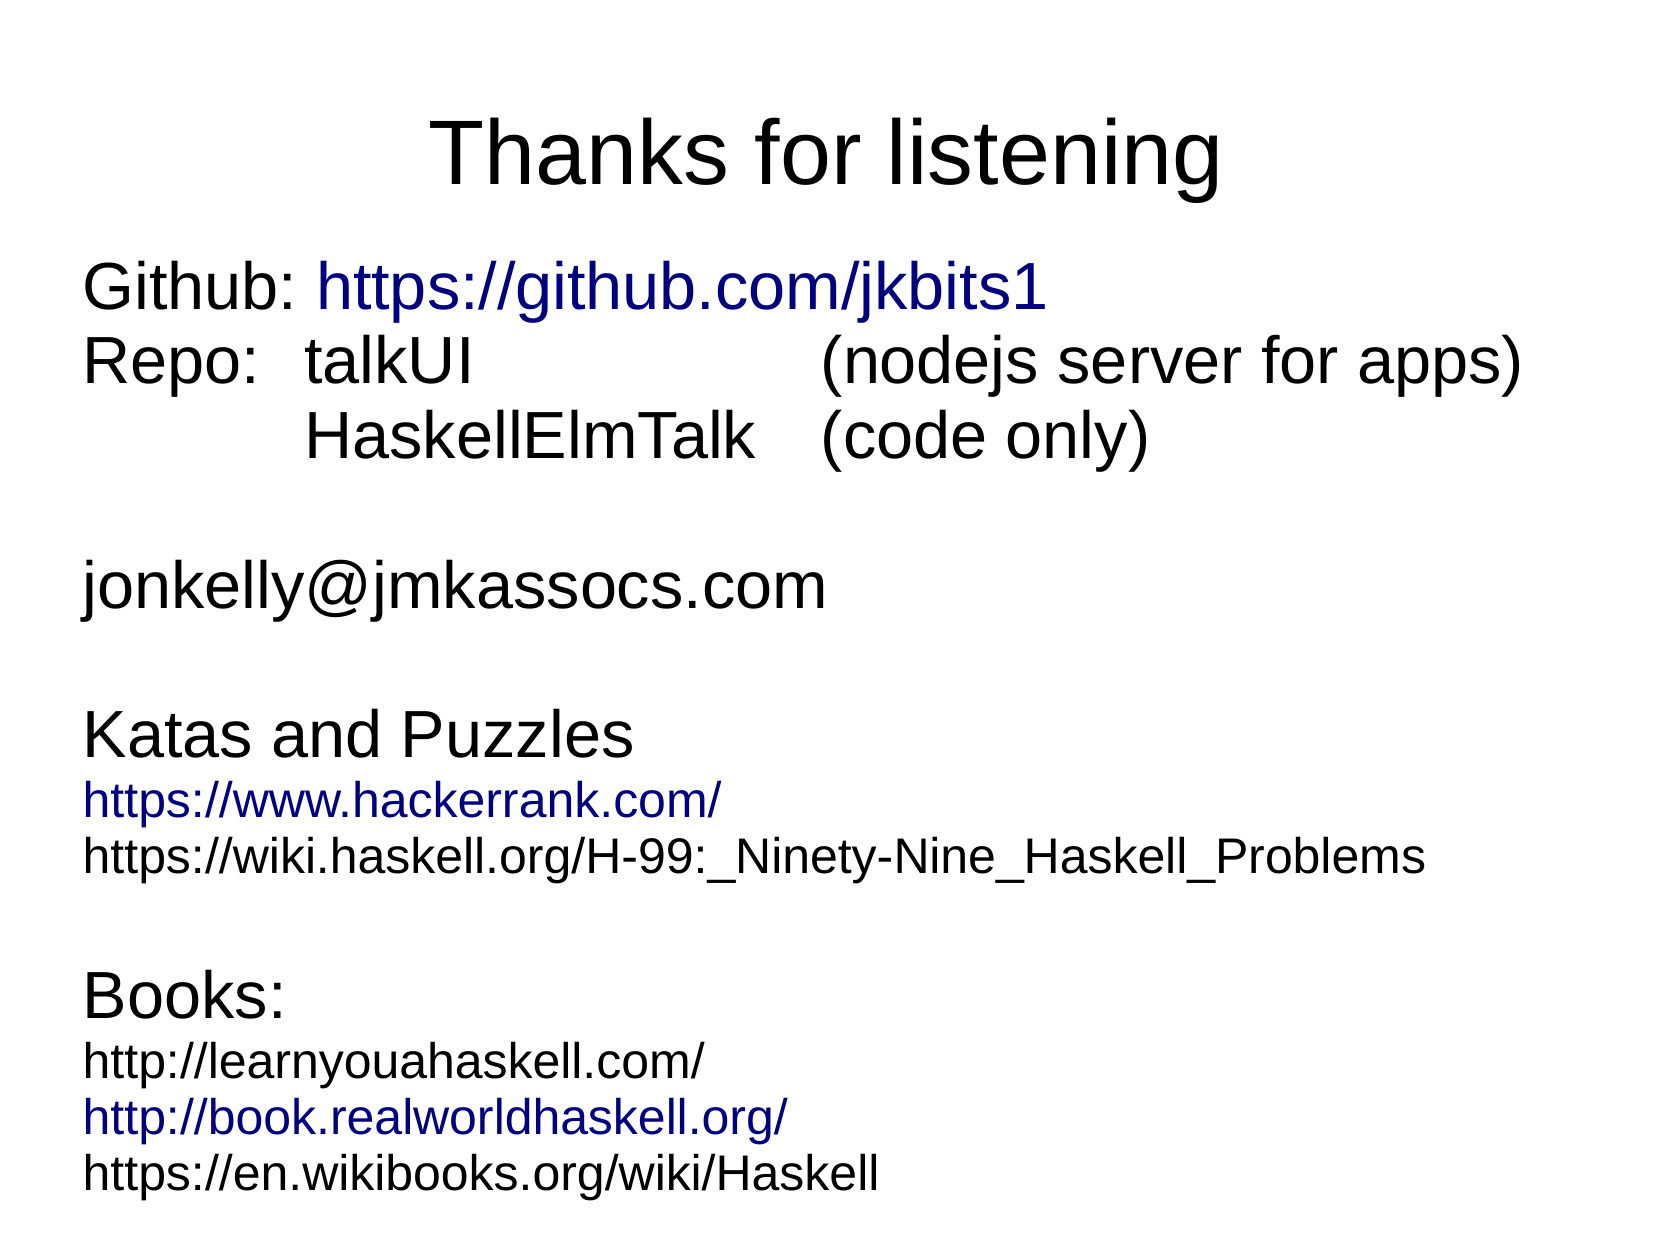

Github: https://github.com/jkbits1
Repo:	talkUI 					(nodejs server for apps)
			HaskellElmTalk 	(code only)
jonkelly@jmkassocs.com
Katas and Puzzles
https://www.hackerrank.com/
https://wiki.haskell.org/H-99:_Ninety-Nine_Haskell_Problems
Books:
http://learnyouahaskell.com/
http://book.realworldhaskell.org/
https://en.wikibooks.org/wiki/Haskell
# Thanks for listening